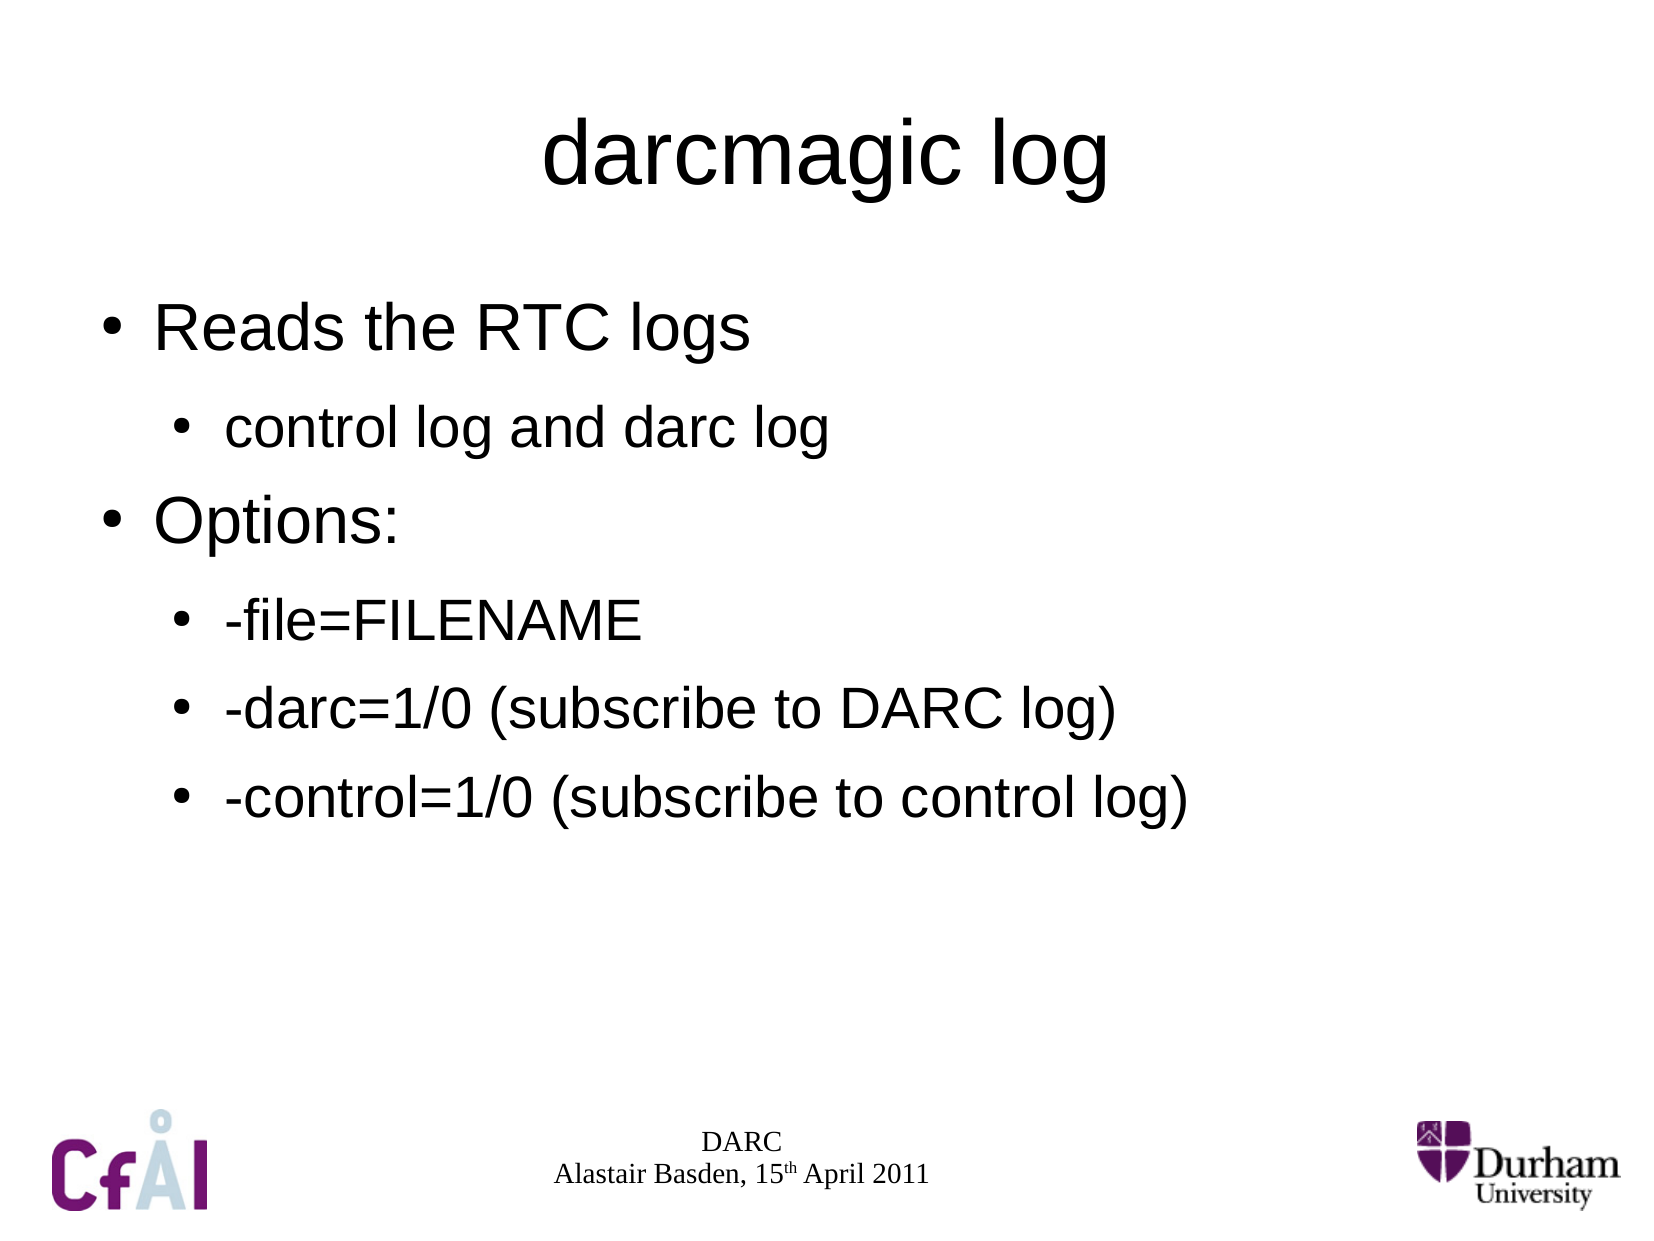

# darcmagic log
Reads the RTC logs
control log and darc log
Options:
-file=FILENAME
-darc=1/0 (subscribe to DARC log)
-control=1/0 (subscribe to control log)